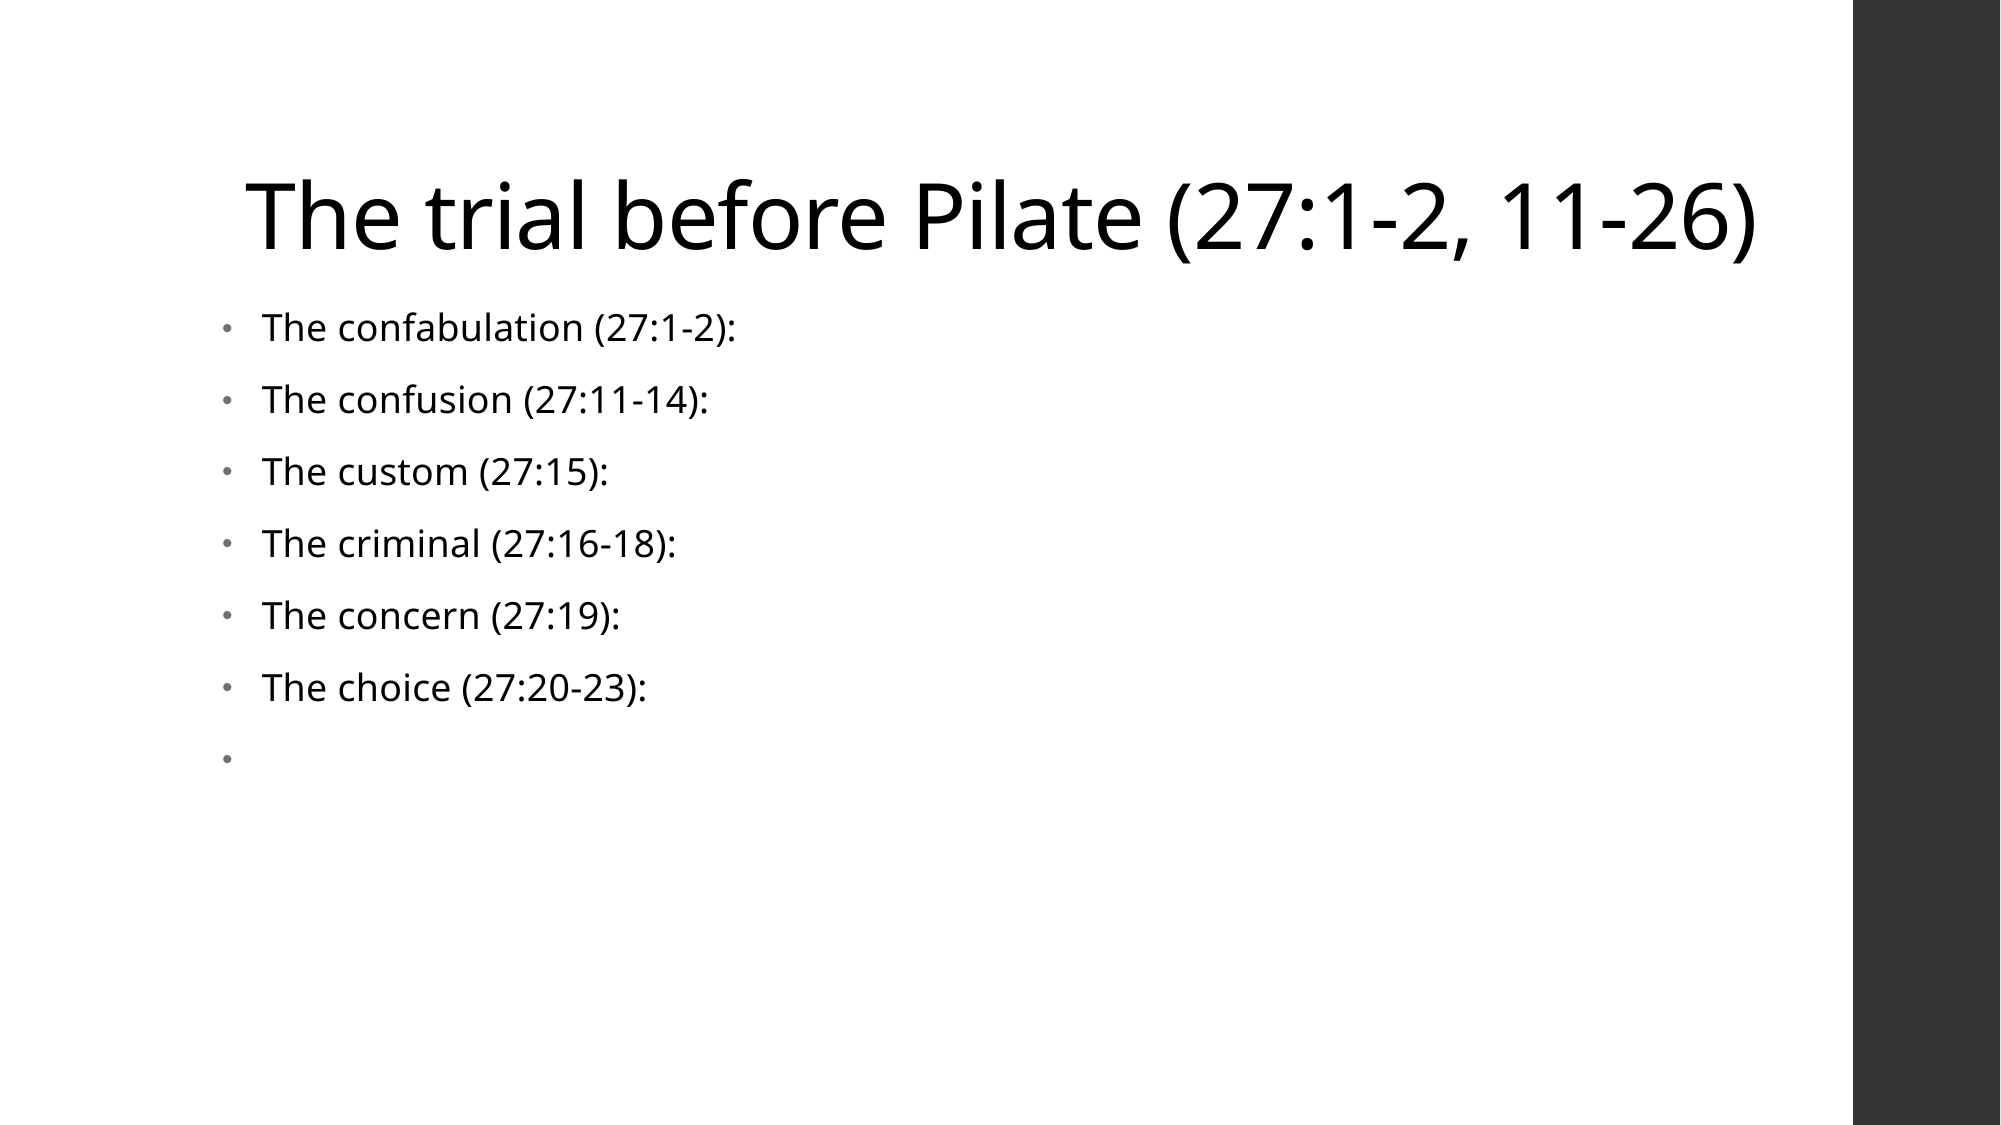

# The trial before Pilate (27:1-2, 11-26)
 The confabulation (27:1-2):
 The confusion (27:11-14):
 The custom (27:15):
 The criminal (27:16-18):
 The concern (27:19):
 The choice (27:20-23):